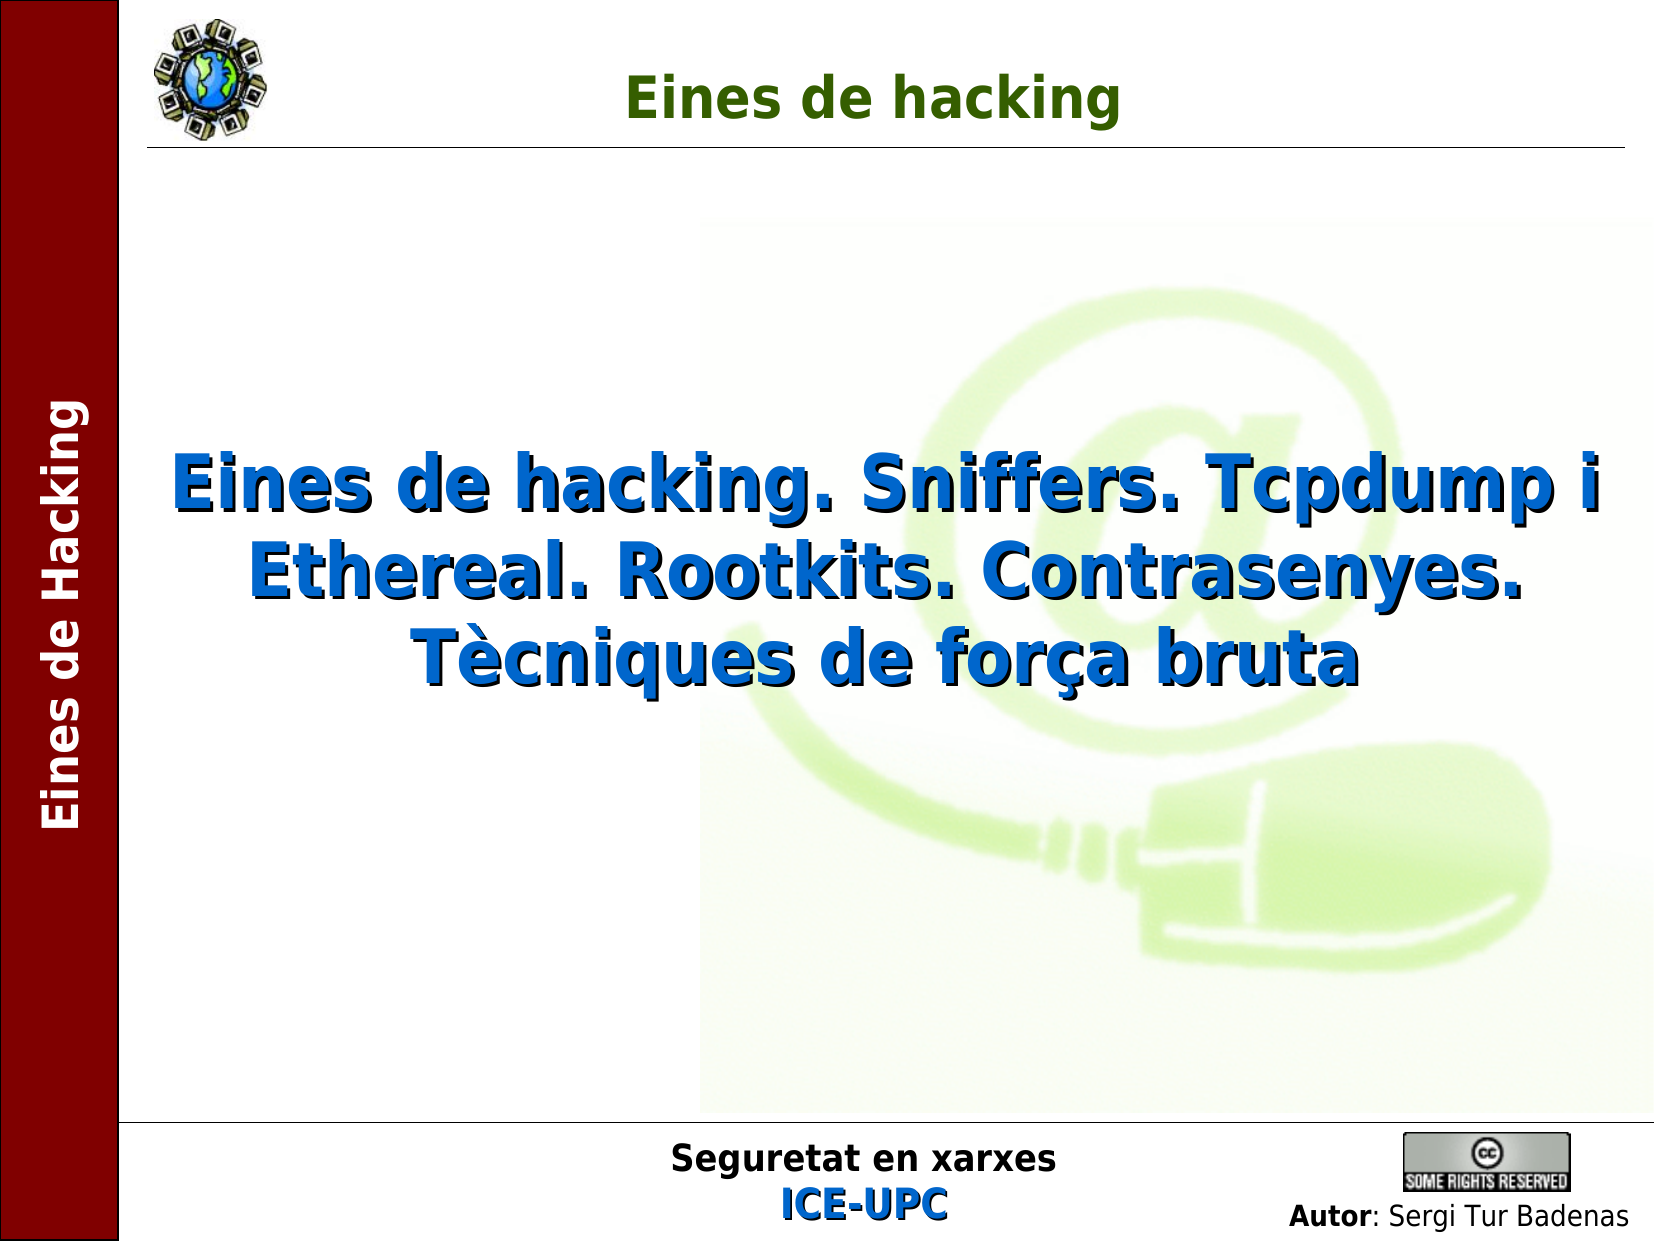

# Eines de hacking
Eines de hacking. Sniffers. Tcpdump i Ethereal. Rootkits. Contrasenyes. Tècniques de força bruta